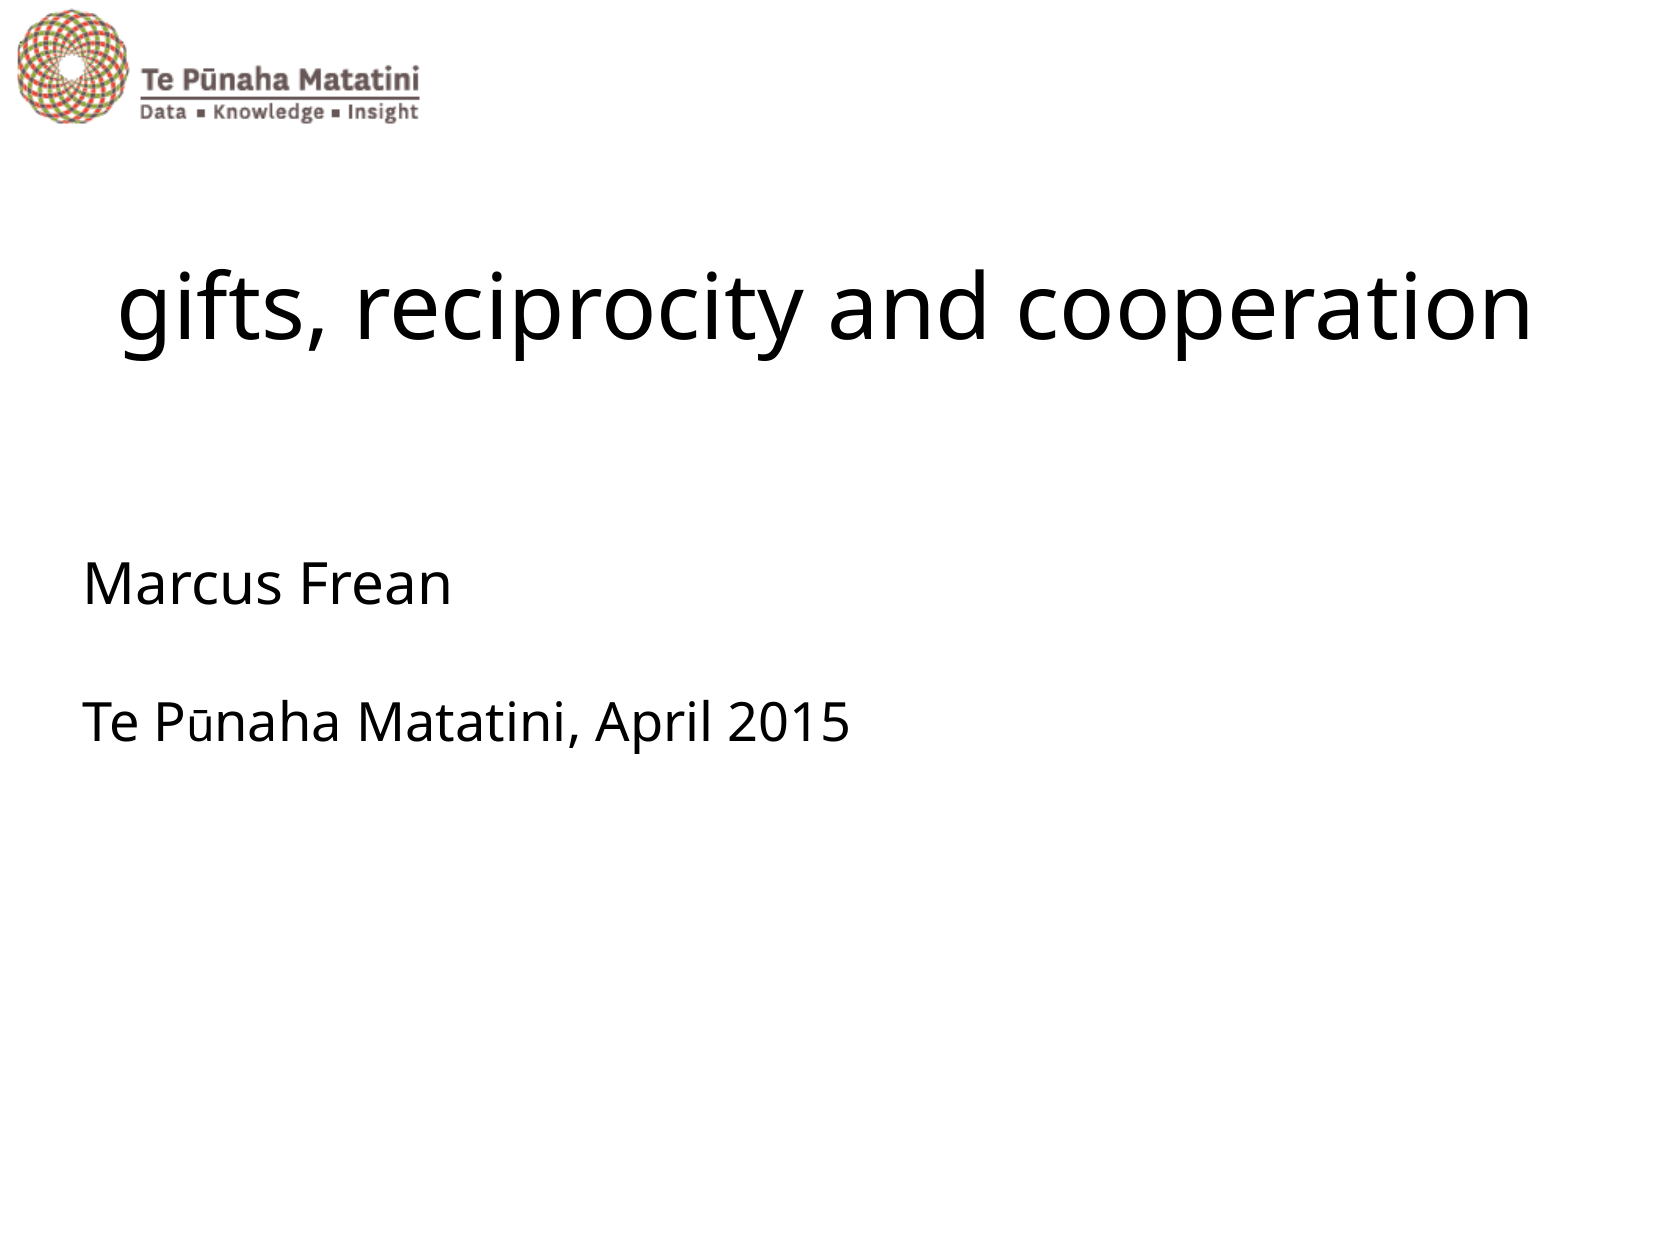

# gifts, reciprocity and cooperation
Marcus Frean
Te Pūnaha Matatini, April 2015